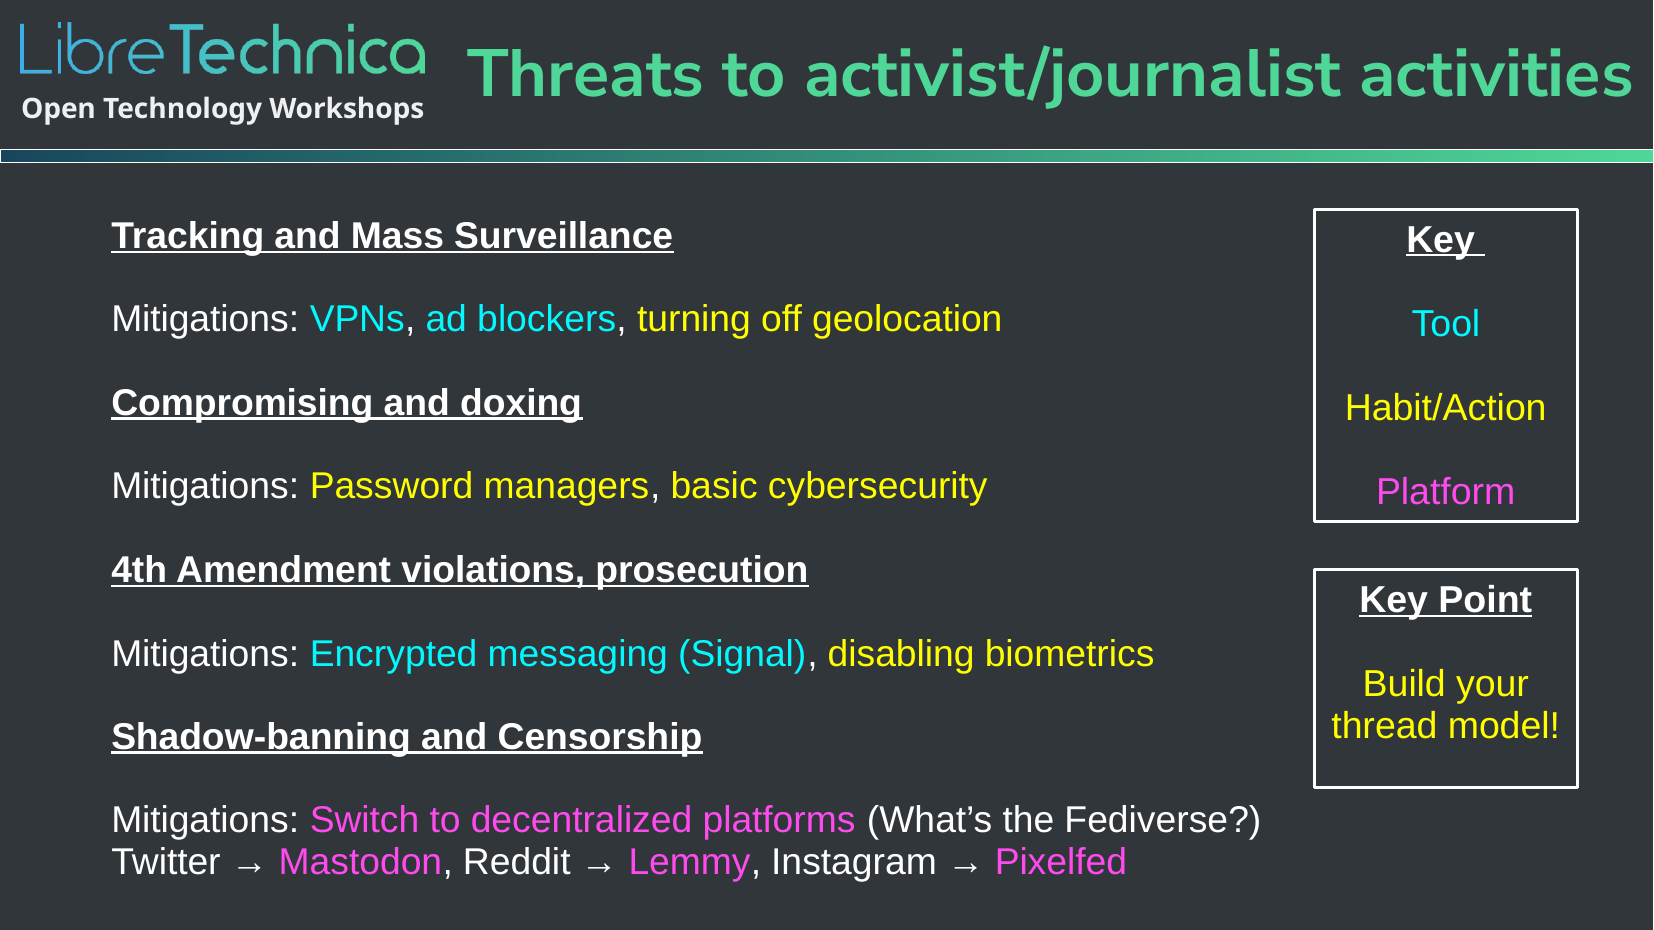

Threats to activist/journalist activities
# Open Technology Workshops
Tracking and Mass Surveillance
Mitigations: VPNs, ad blockers, turning off geolocation
Compromising and doxing
Mitigations: Password managers, basic cybersecurity
4th Amendment violations, prosecution
Mitigations: Encrypted messaging (Signal), disabling biometrics
Shadow-banning and Censorship
Mitigations: Switch to decentralized platforms (What’s the Fediverse?)
Twitter → Mastodon, Reddit → Lemmy, Instagram → Pixelfed
Key
Tool
Habit/Action
Platform
Key Point
Build your thread model!